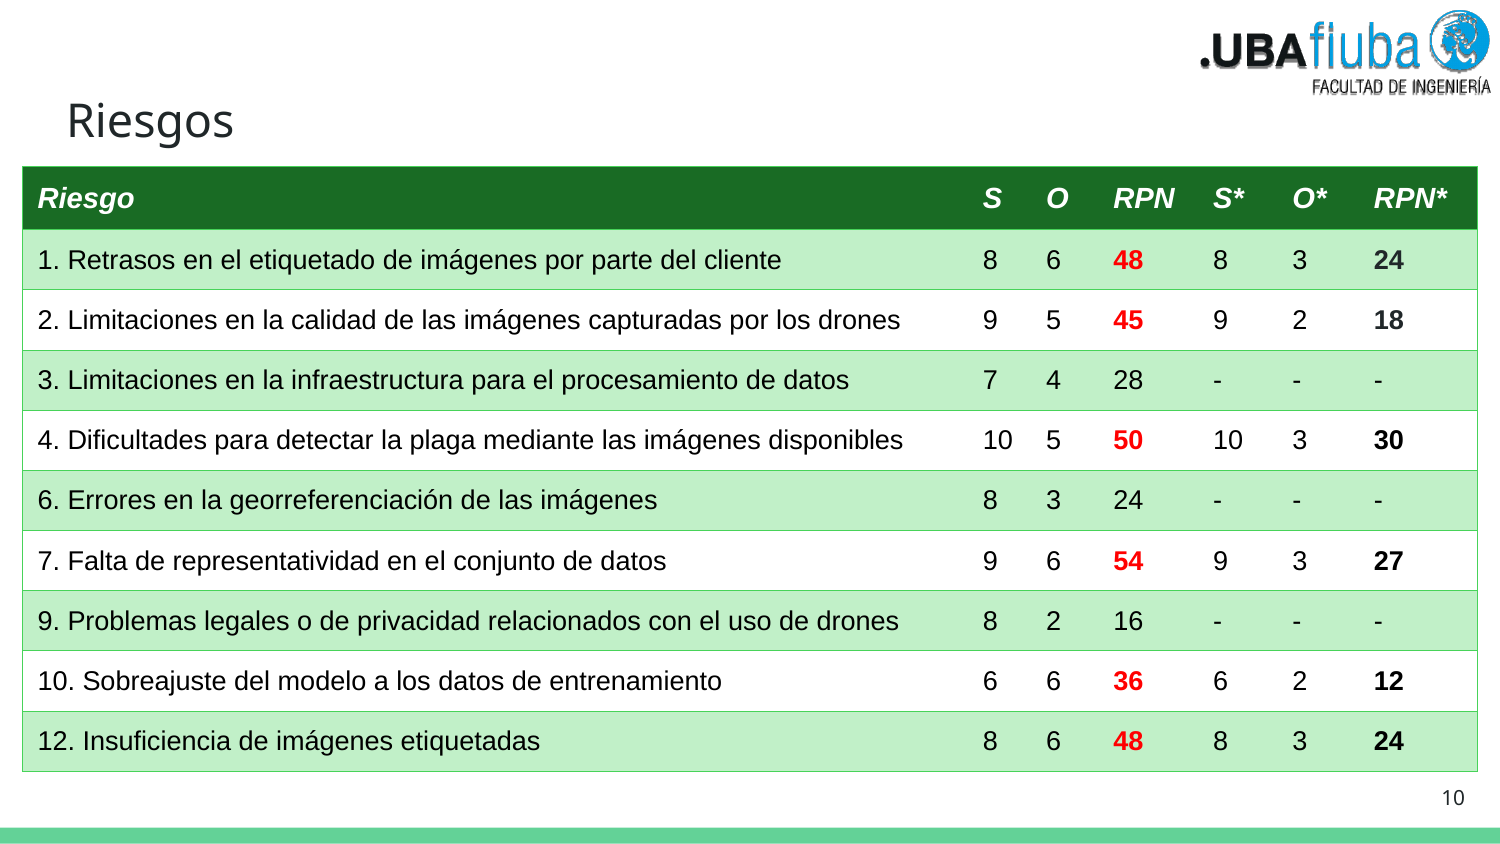

# Riesgos
| Riesgo | S | O | RPN | S\* | O\* | RPN\* |
| --- | --- | --- | --- | --- | --- | --- |
| 1. Retrasos en el etiquetado de imágenes por parte del cliente | 8 | 6 | 48 | 8 | 3 | 24 |
| 2. Limitaciones en la calidad de las imágenes capturadas por los drones | 9 | 5 | 45 | 9 | 2 | 18 |
| 3. Limitaciones en la infraestructura para el procesamiento de datos | 7 | 4 | 28 | - | - | - |
| 4. Dificultades para detectar la plaga mediante las imágenes disponibles | 10 | 5 | 50 | 10 | 3 | 30 |
| 6. Errores en la georreferenciación de las imágenes | 8 | 3 | 24 | - | - | - |
| 7. Falta de representatividad en el conjunto de datos | 9 | 6 | 54 | 9 | 3 | 27 |
| 9. Problemas legales o de privacidad relacionados con el uso de drones | 8 | 2 | 16 | - | - | - |
| 10. Sobreajuste del modelo a los datos de entrenamiento | 6 | 6 | 36 | 6 | 2 | 12 |
| 12. Insuficiencia de imágenes etiquetadas | 8 | 6 | 48 | 8 | 3 | 24 |